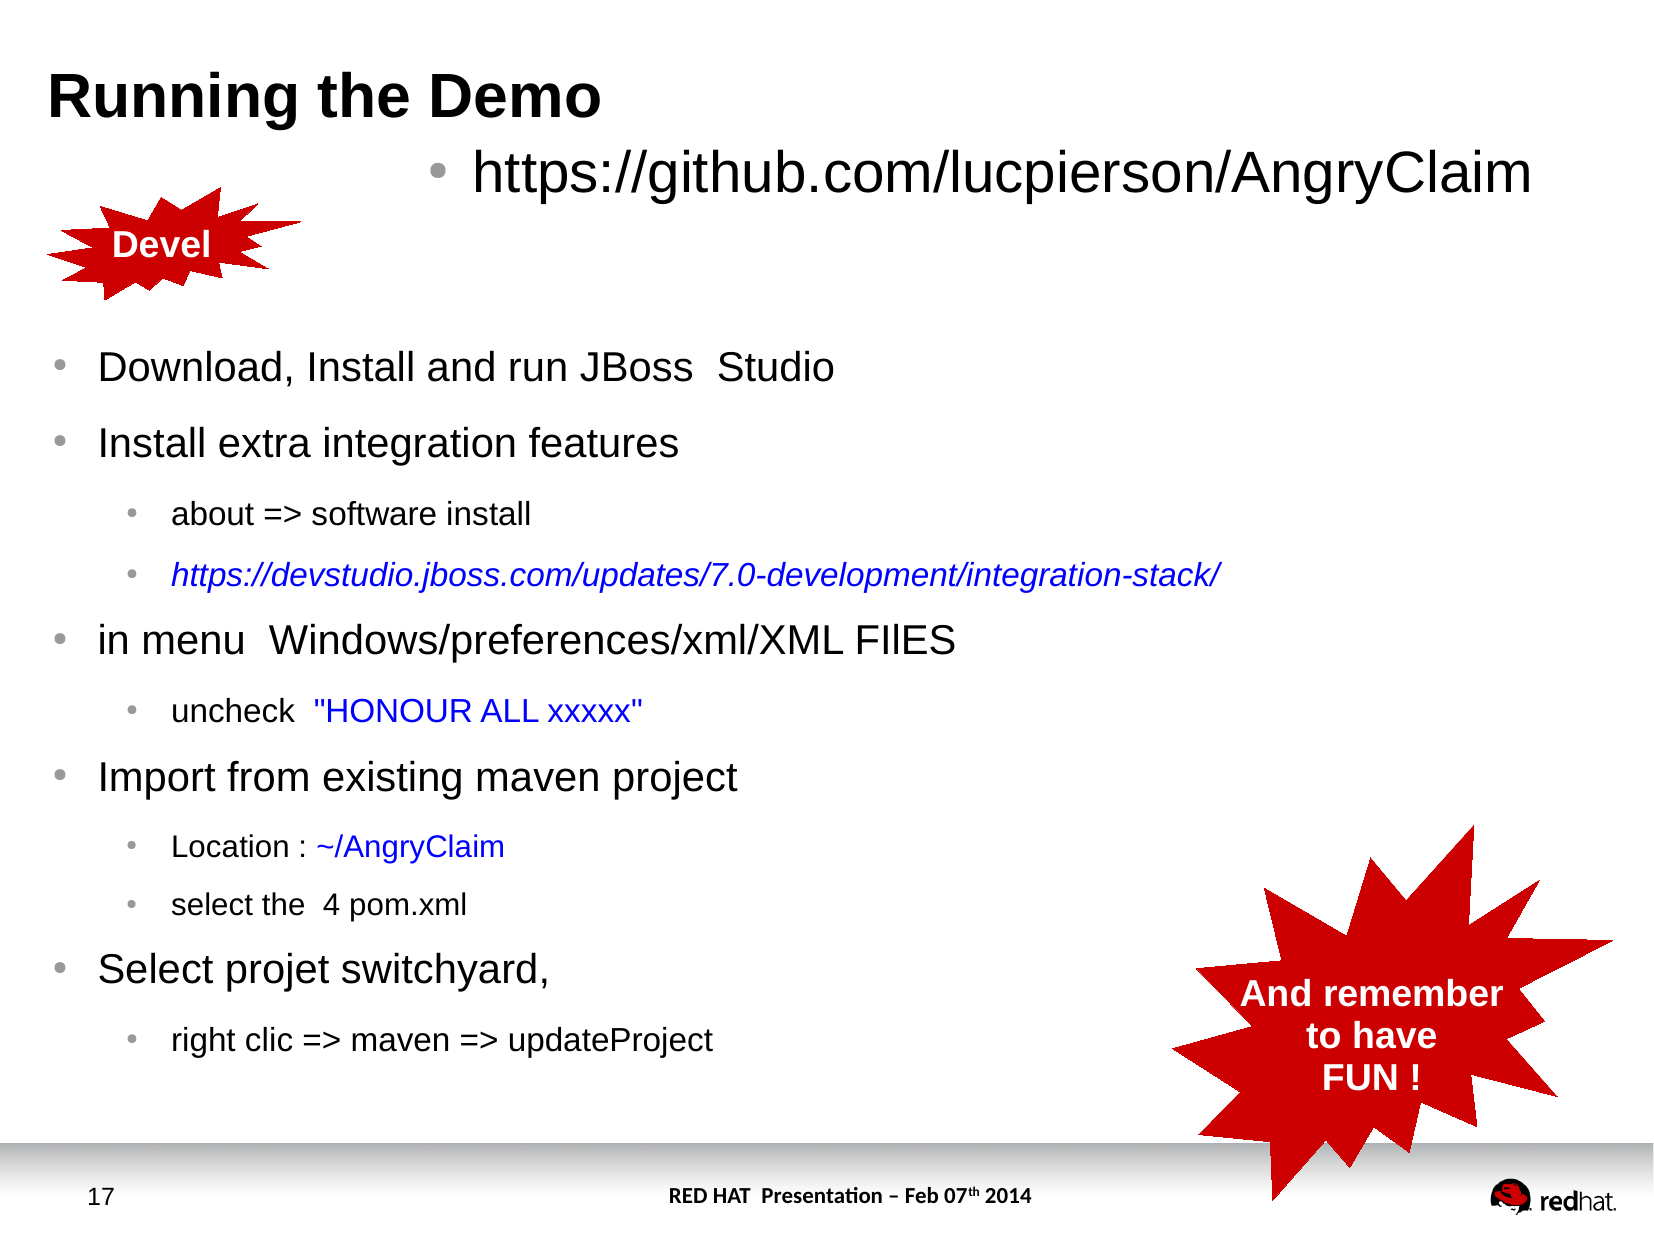

# Running the Demo
https://github.com/lucpierson/AngryClaim
Devel
Download, Install and run JBoss Studio
Install extra integration features
about => software install
https://devstudio.jboss.com/updates/7.0-development/integration-stack/
in menu Windows/preferences/xml/XML FIlES
uncheck "HONOUR ALL xxxxx"
Import from existing maven project
Location : ~/AngryClaim
select the 4 pom.xml
Select projet switchyard,
right clic => maven => updateProject
And remember
to have
FUN !